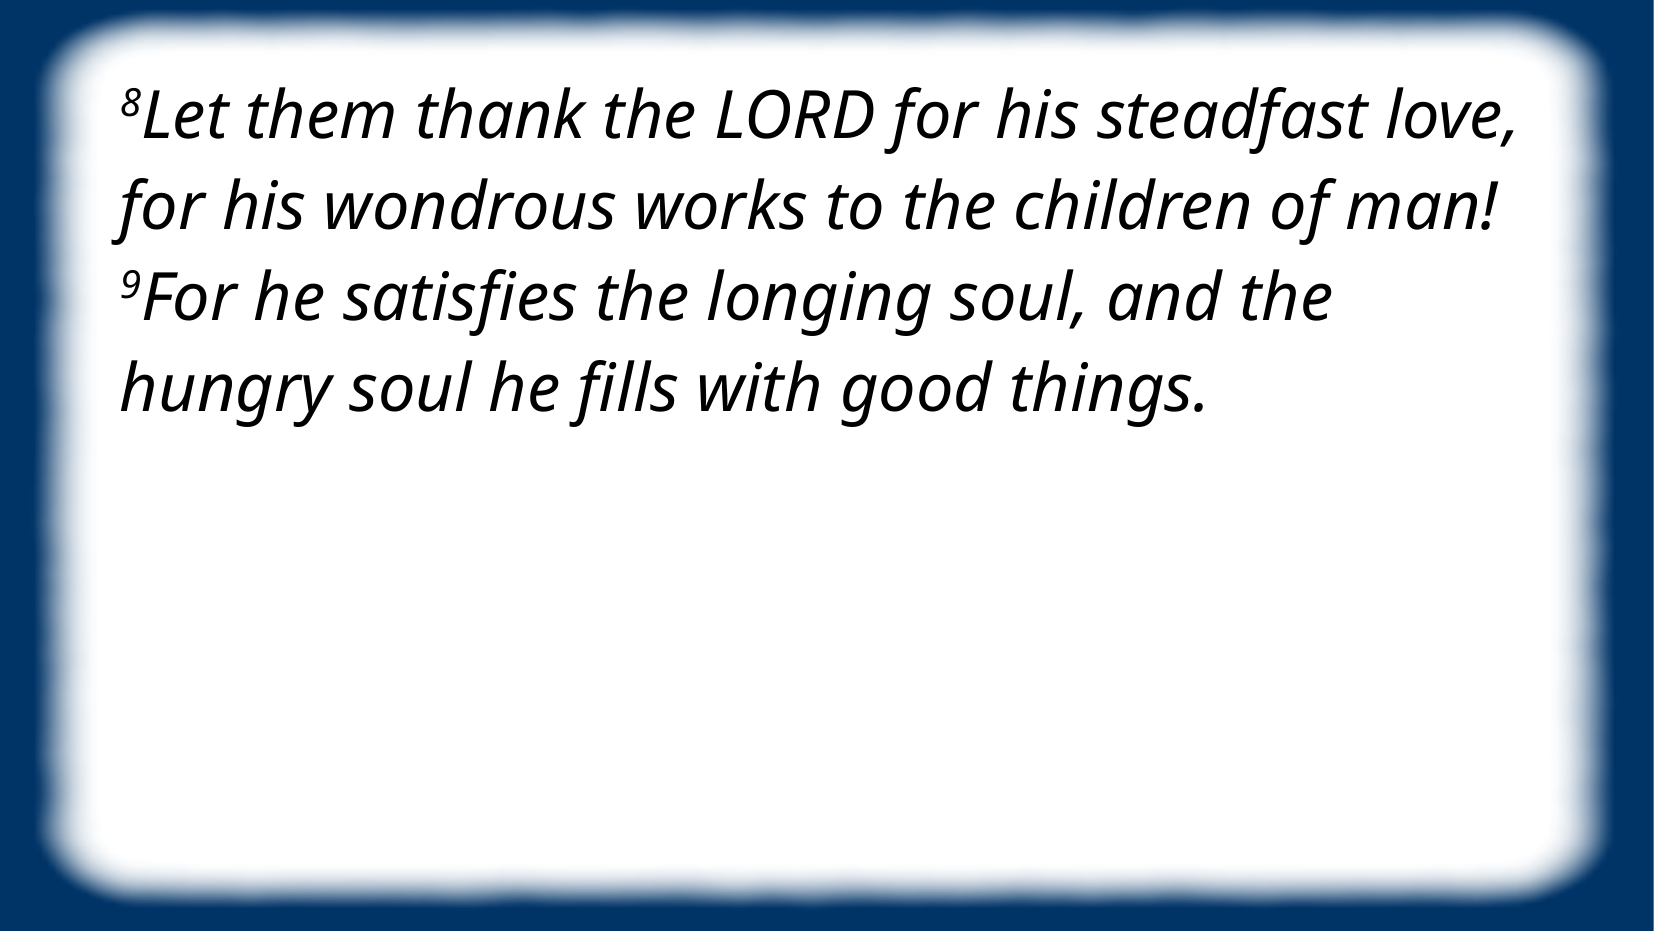

8Let them thank the LORD for his steadfast love, for his wondrous works to the children of man! 9For he satisfies the longing soul, and the hungry soul he fills with good things.